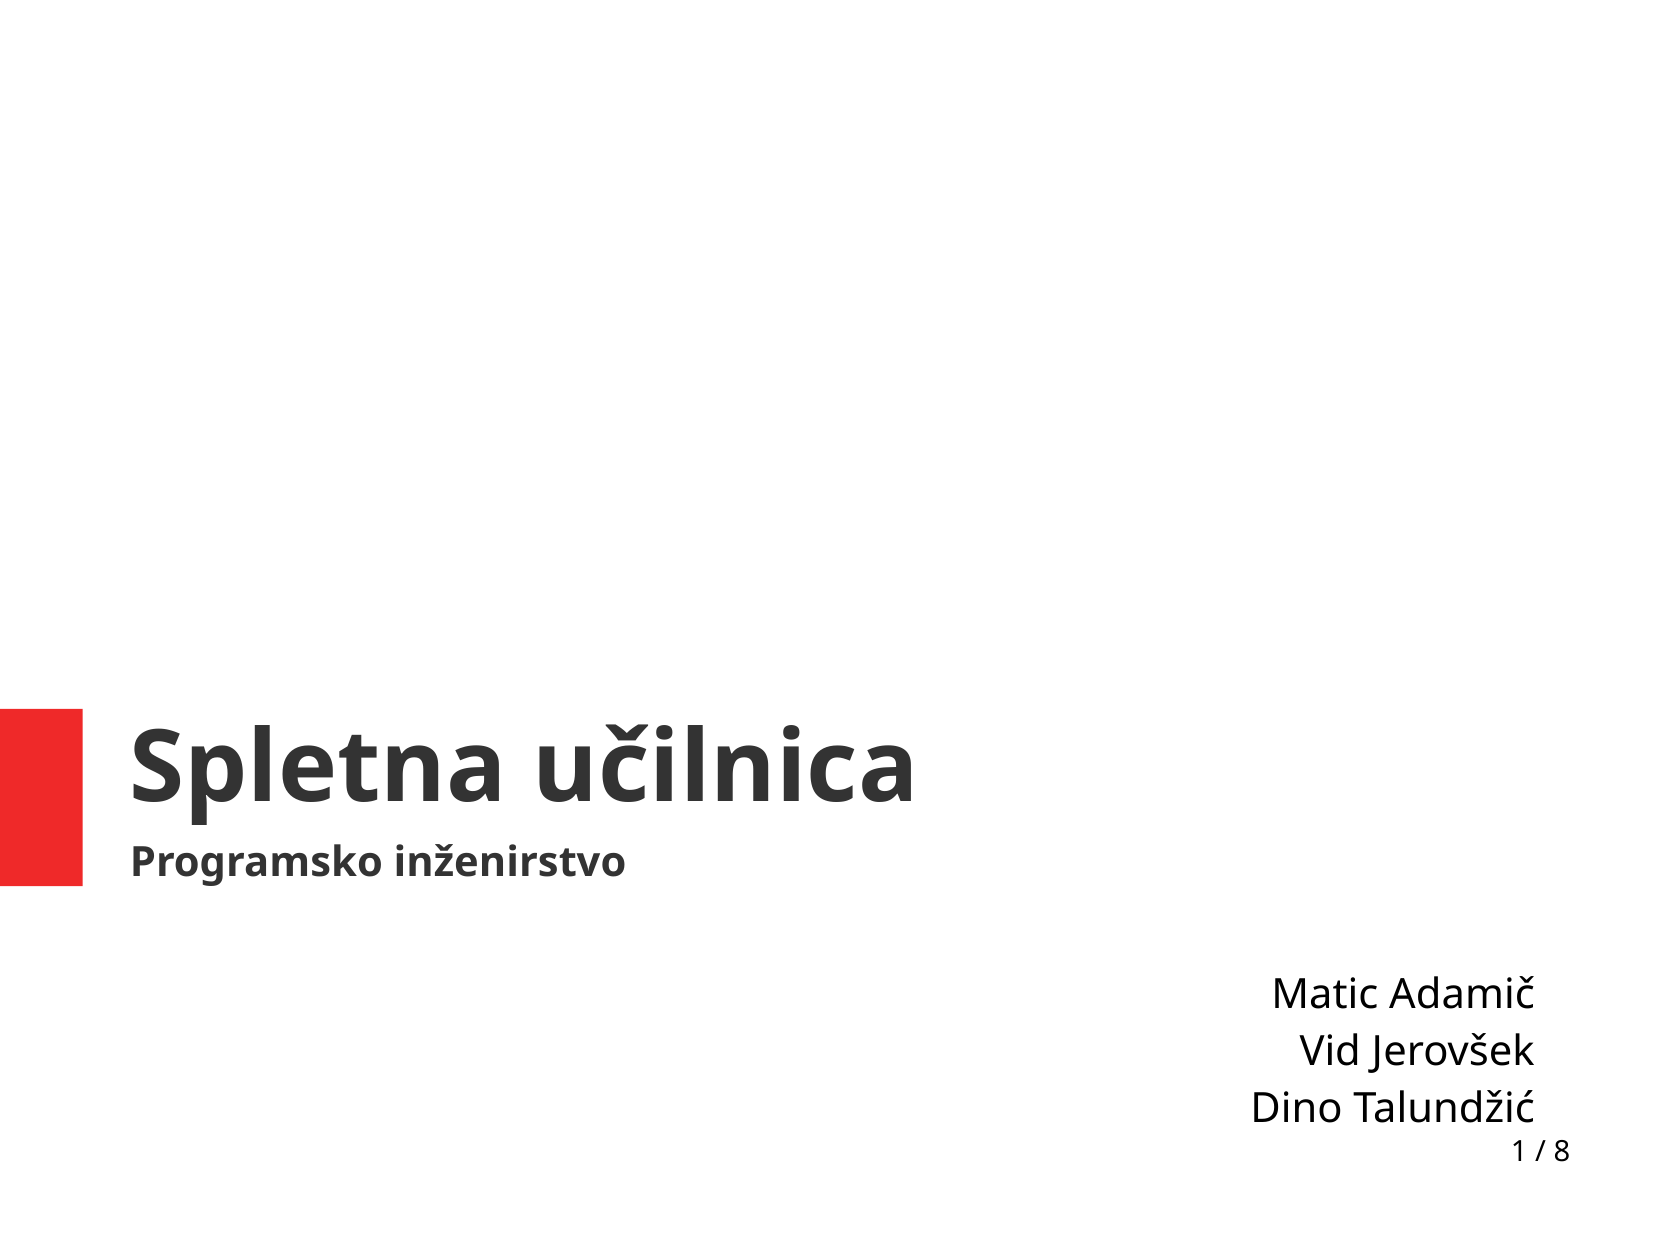

# Spletna učilnica Programsko inženirstvo
Matic Adamič
Vid Jerovšek
Dino Talundžić
1